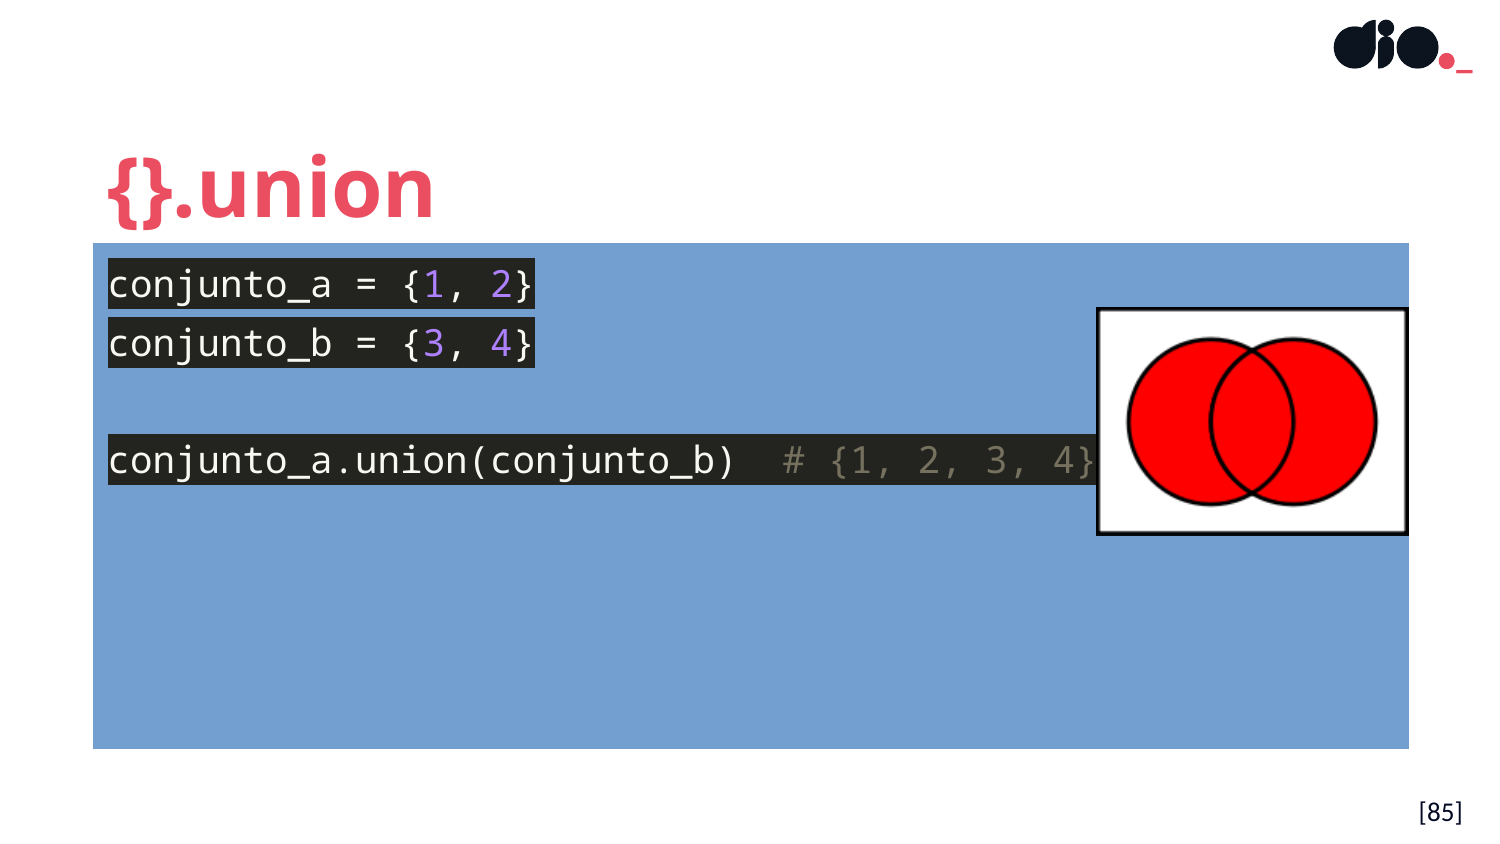

{}.union
| conjunto\_a = {1, 2} conjunto\_b = {3, 4} conjunto\_a.union(conjunto\_b) # {1, 2, 3, 4} |
| --- |